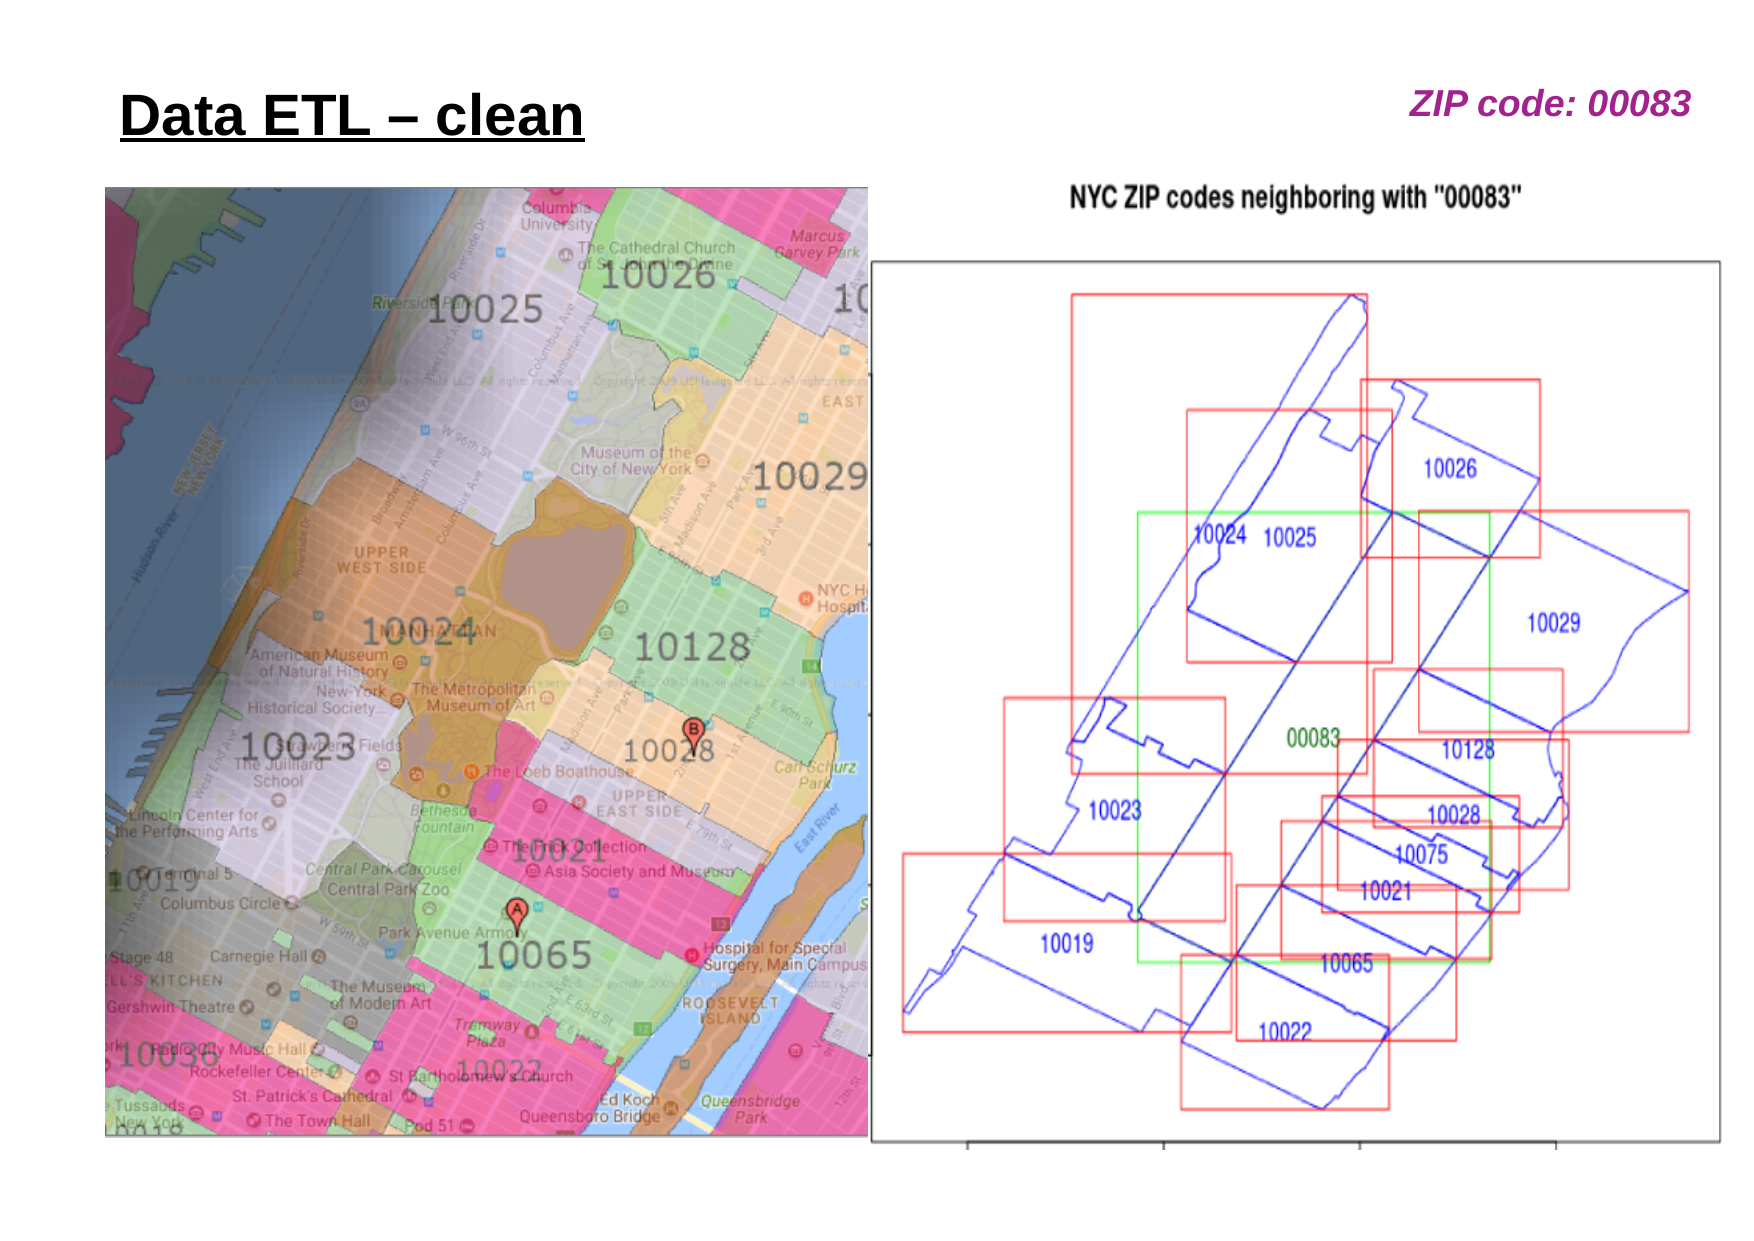

Data ETL – clean
ZIP code: 00083